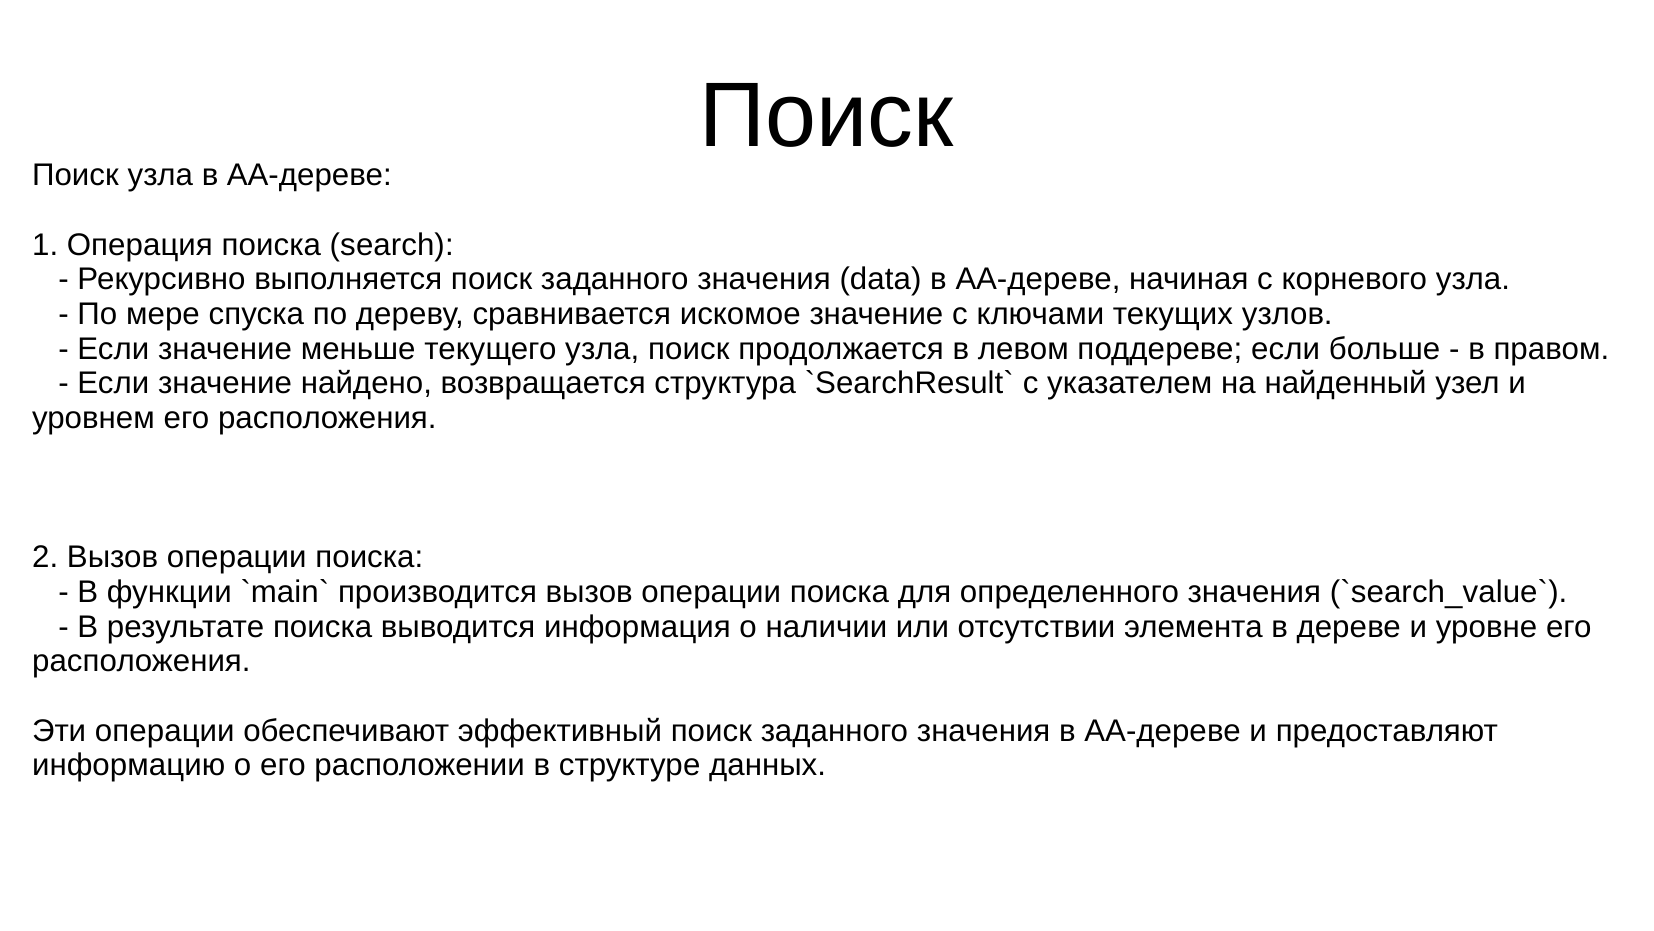

# Поиск
Поиск узла в АА-дереве:
1. Операция поиска (search):
 - Рекурсивно выполняется поиск заданного значения (data) в АА-дереве, начиная с корневого узла.
 - По мере спуска по дереву, сравнивается искомое значение с ключами текущих узлов.
 - Если значение меньше текущего узла, поиск продолжается в левом поддереве; если больше - в правом.
 - Если значение найдено, возвращается структура `SearchResult` с указателем на найденный узел и уровнем его расположения.
2. Вызов операции поиска:
 - В функции `main` производится вызов операции поиска для определенного значения (`search_value`).
 - В результате поиска выводится информация о наличии или отсутствии элемента в дереве и уровне его расположения.
Эти операции обеспечивают эффективный поиск заданного значения в АА-дереве и предоставляют информацию о его расположении в структуре данных.